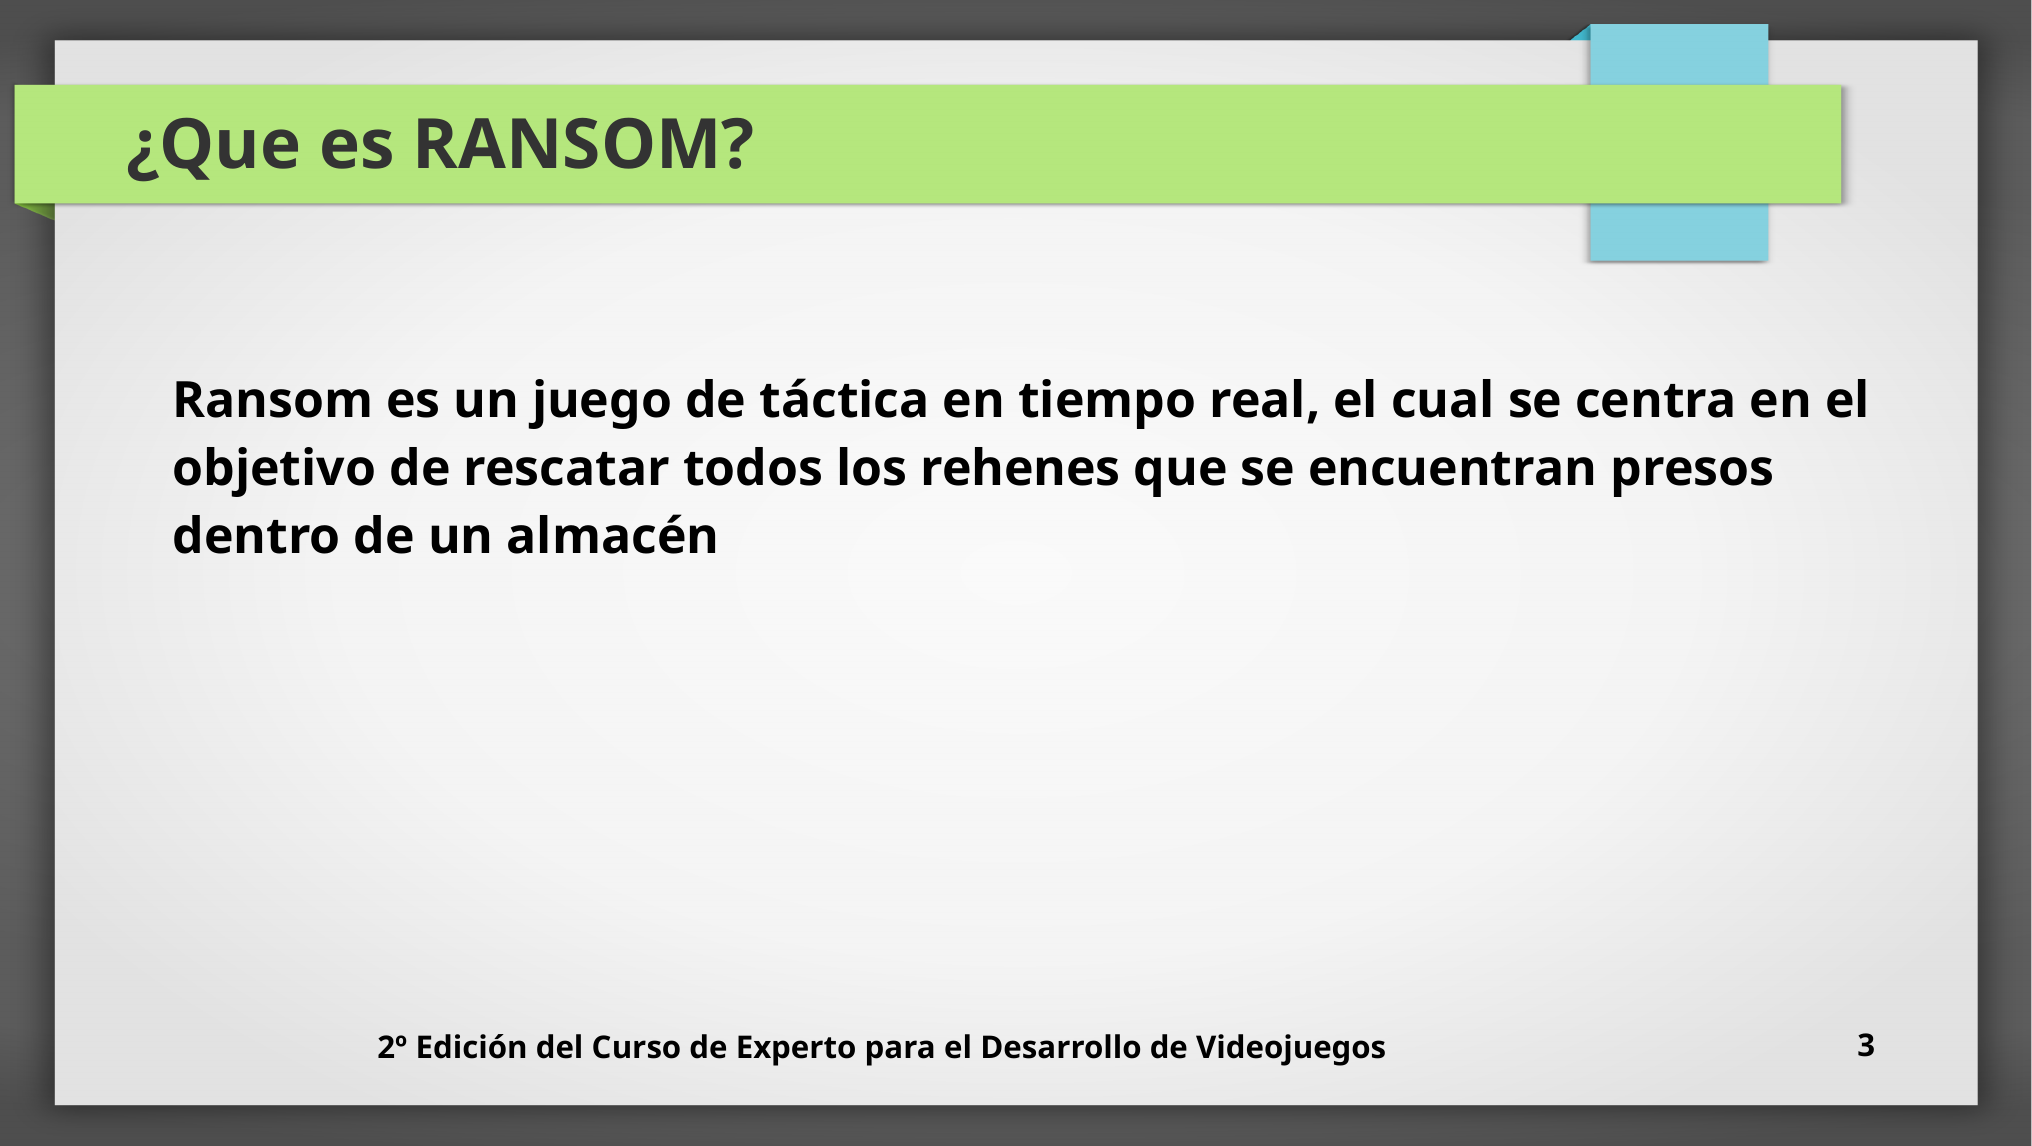

¿Que es RANSOM?
# Ransom es un juego de táctica en tiempo real, el cual se centra en el objetivo de rescatar todos los rehenes que se encuentran presos dentro de un almacén
2º Edición del Curso de Experto para el Desarrollo de Videojuegos